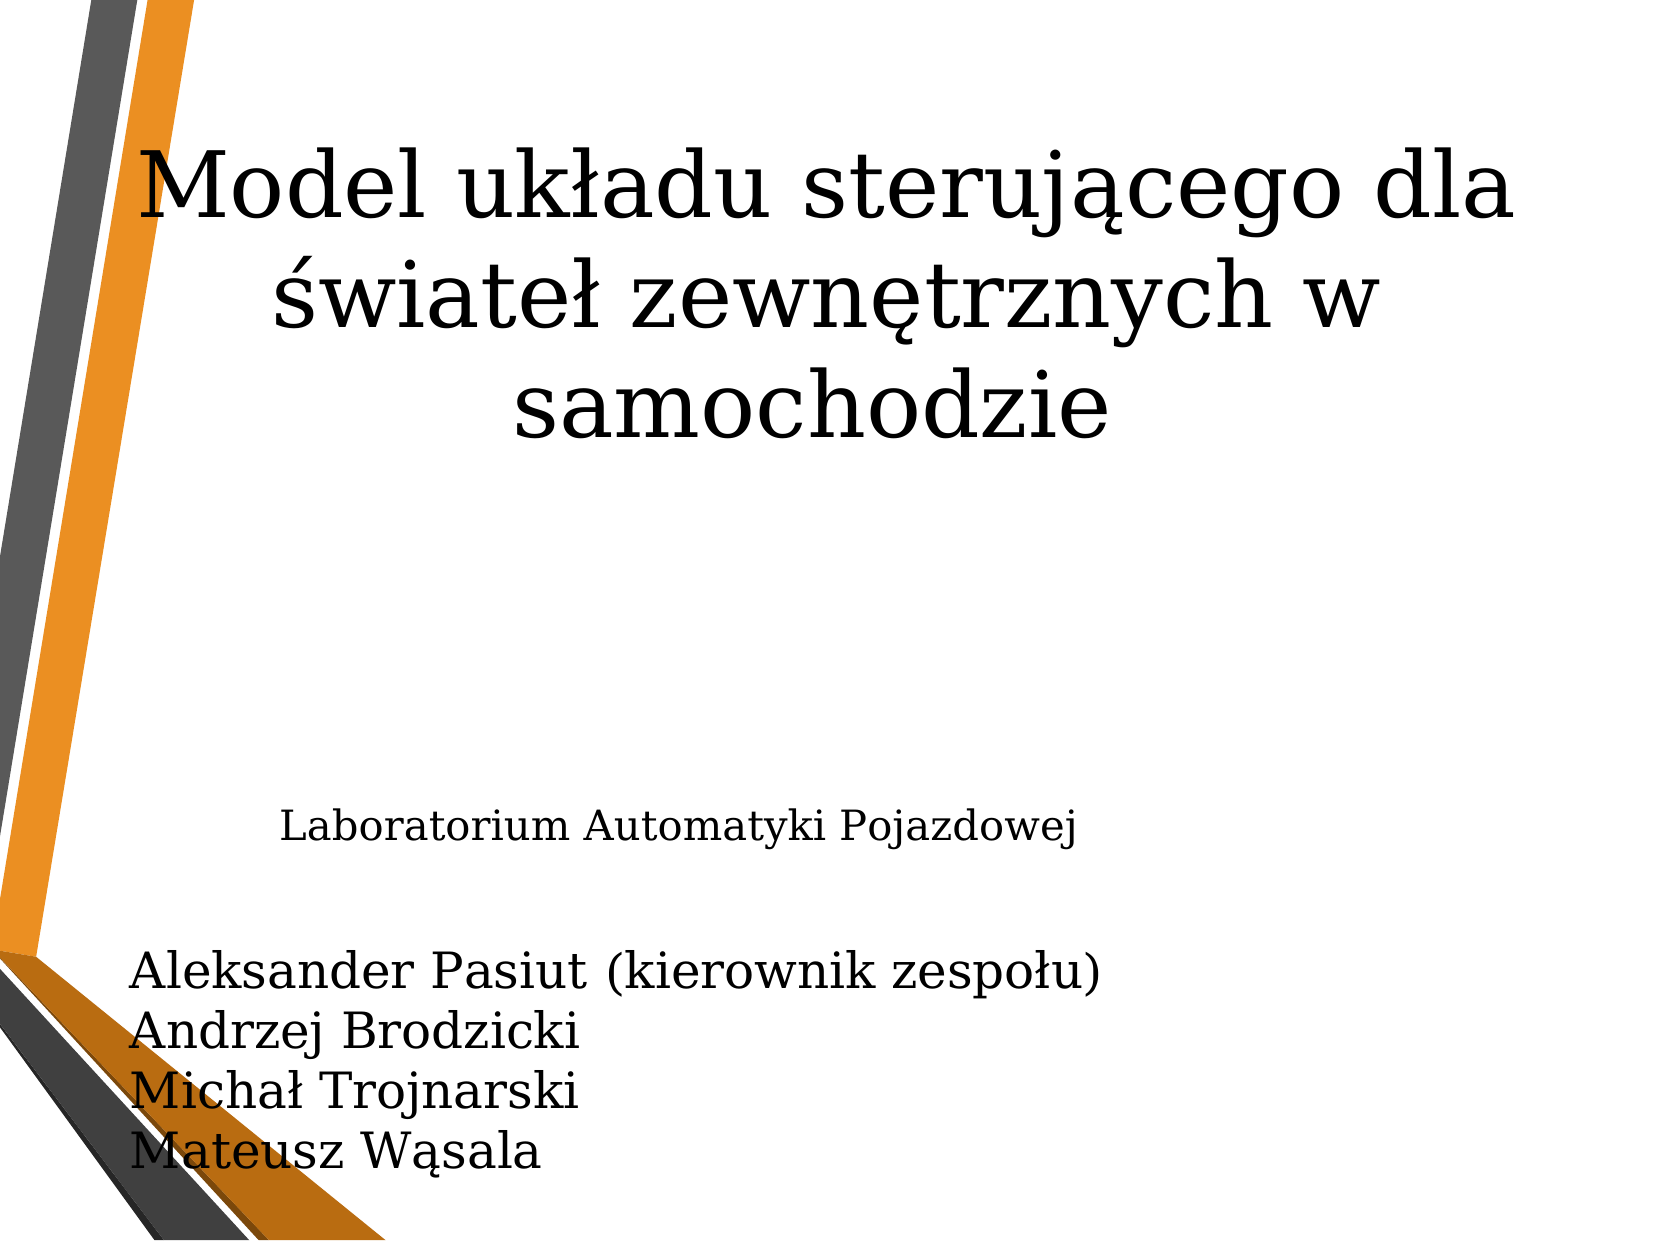

Model układu sterującego dla świateł zewnętrznych w samochodzie
Laboratorium Automatyki Pojazdowej
Aleksander Pasiut (kierownik zespołu)
Andrzej Brodzicki
Michał Trojnarski
Mateusz Wąsala